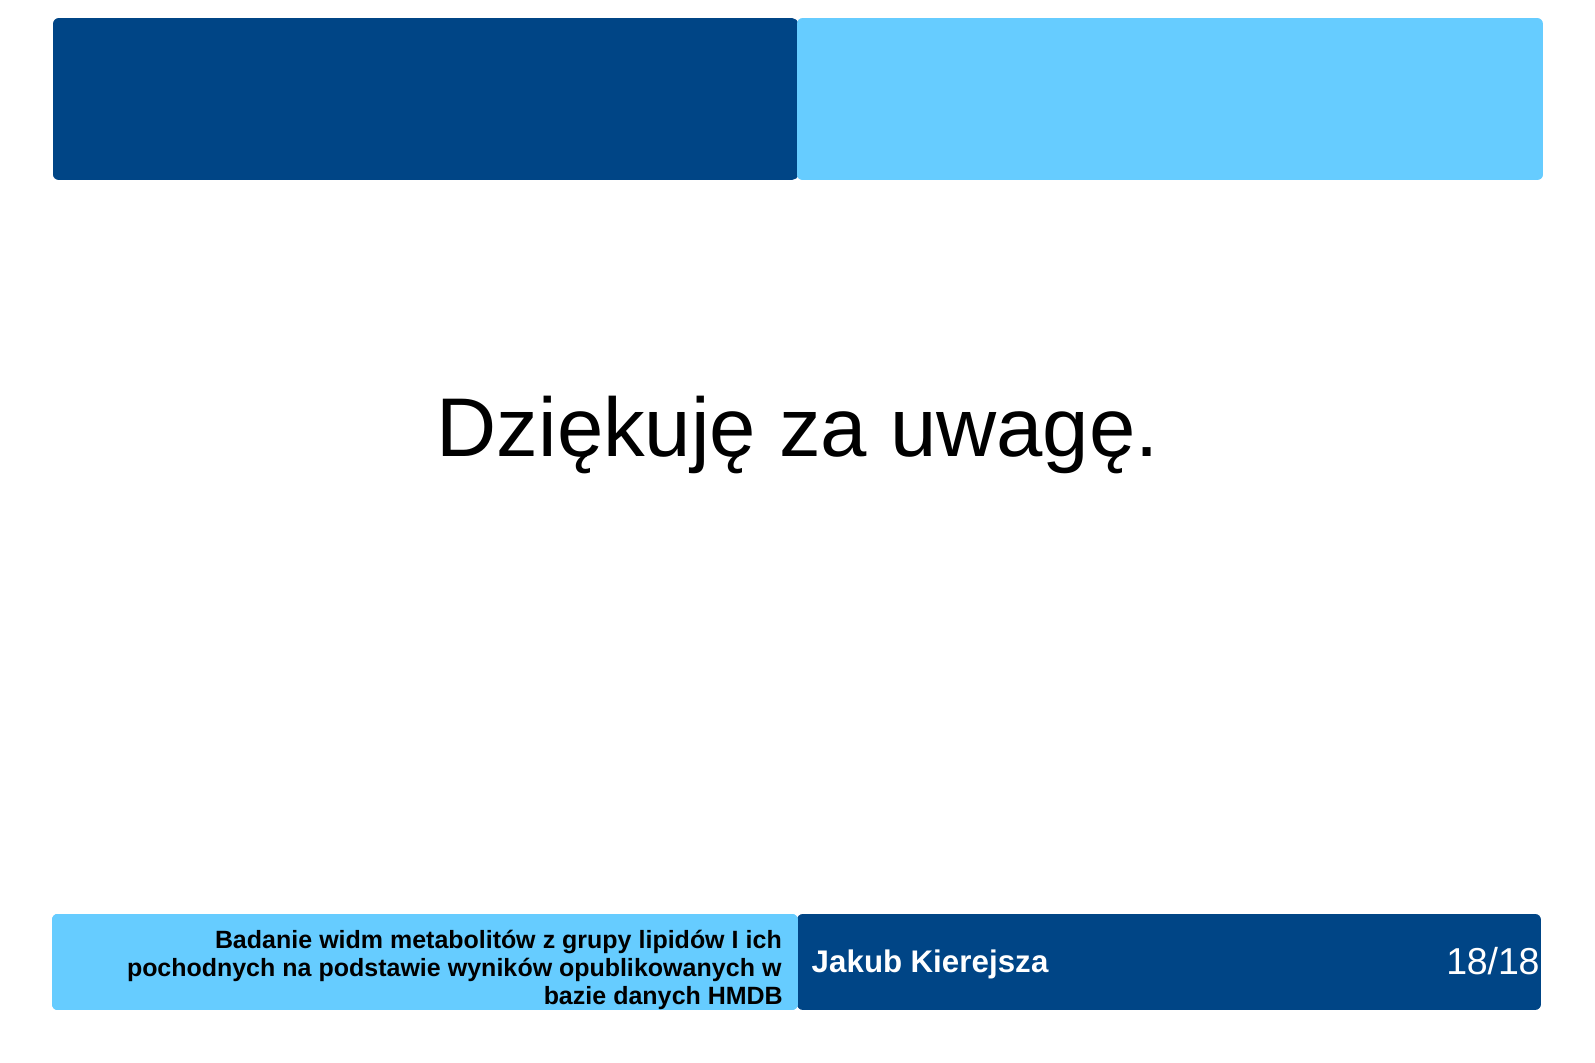

# Dziękuję za uwagę.
Wieloagentowy system wyboru miejsca spotkań na urządzenia mobilne
Jakub Kierejsza
Badanie widm metabolitów z grupy lipidów I ich pochodnych na podstawie wyników opublikowanych w bazie danych HMDB